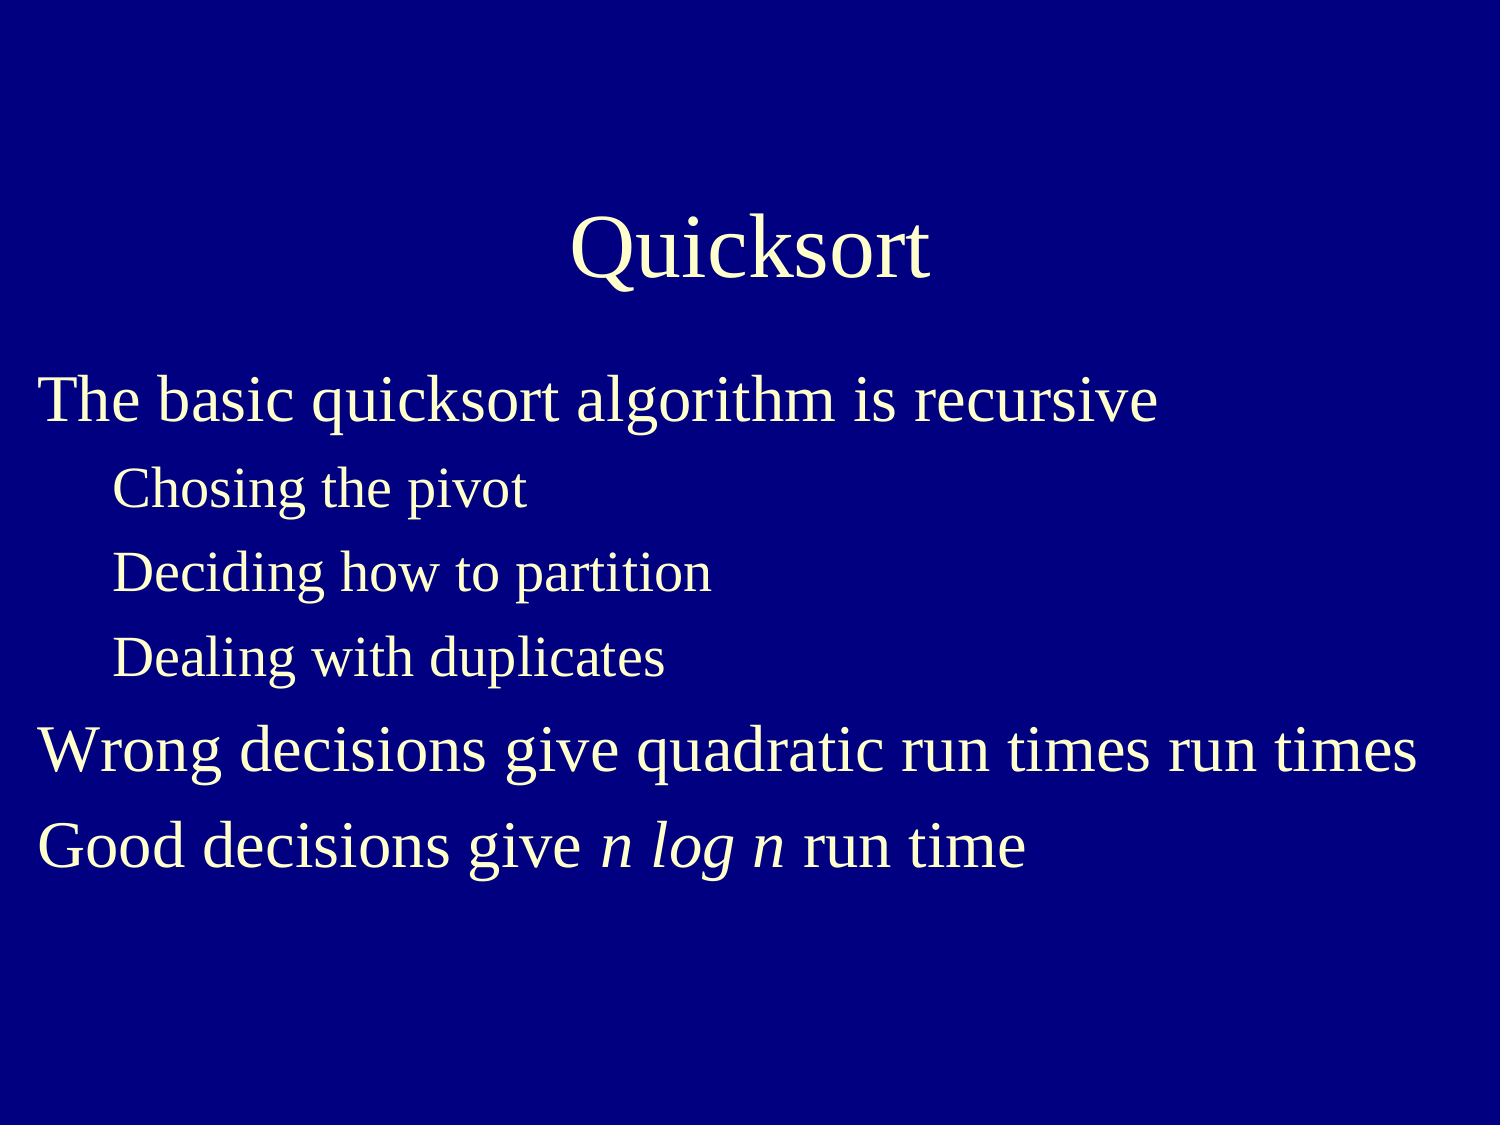

# Quicksort
The basic quicksort algorithm is recursive
Chosing the pivot
Deciding how to partition
Dealing with duplicates
Wrong decisions give quadratic run times run times
Good decisions give n log n run time